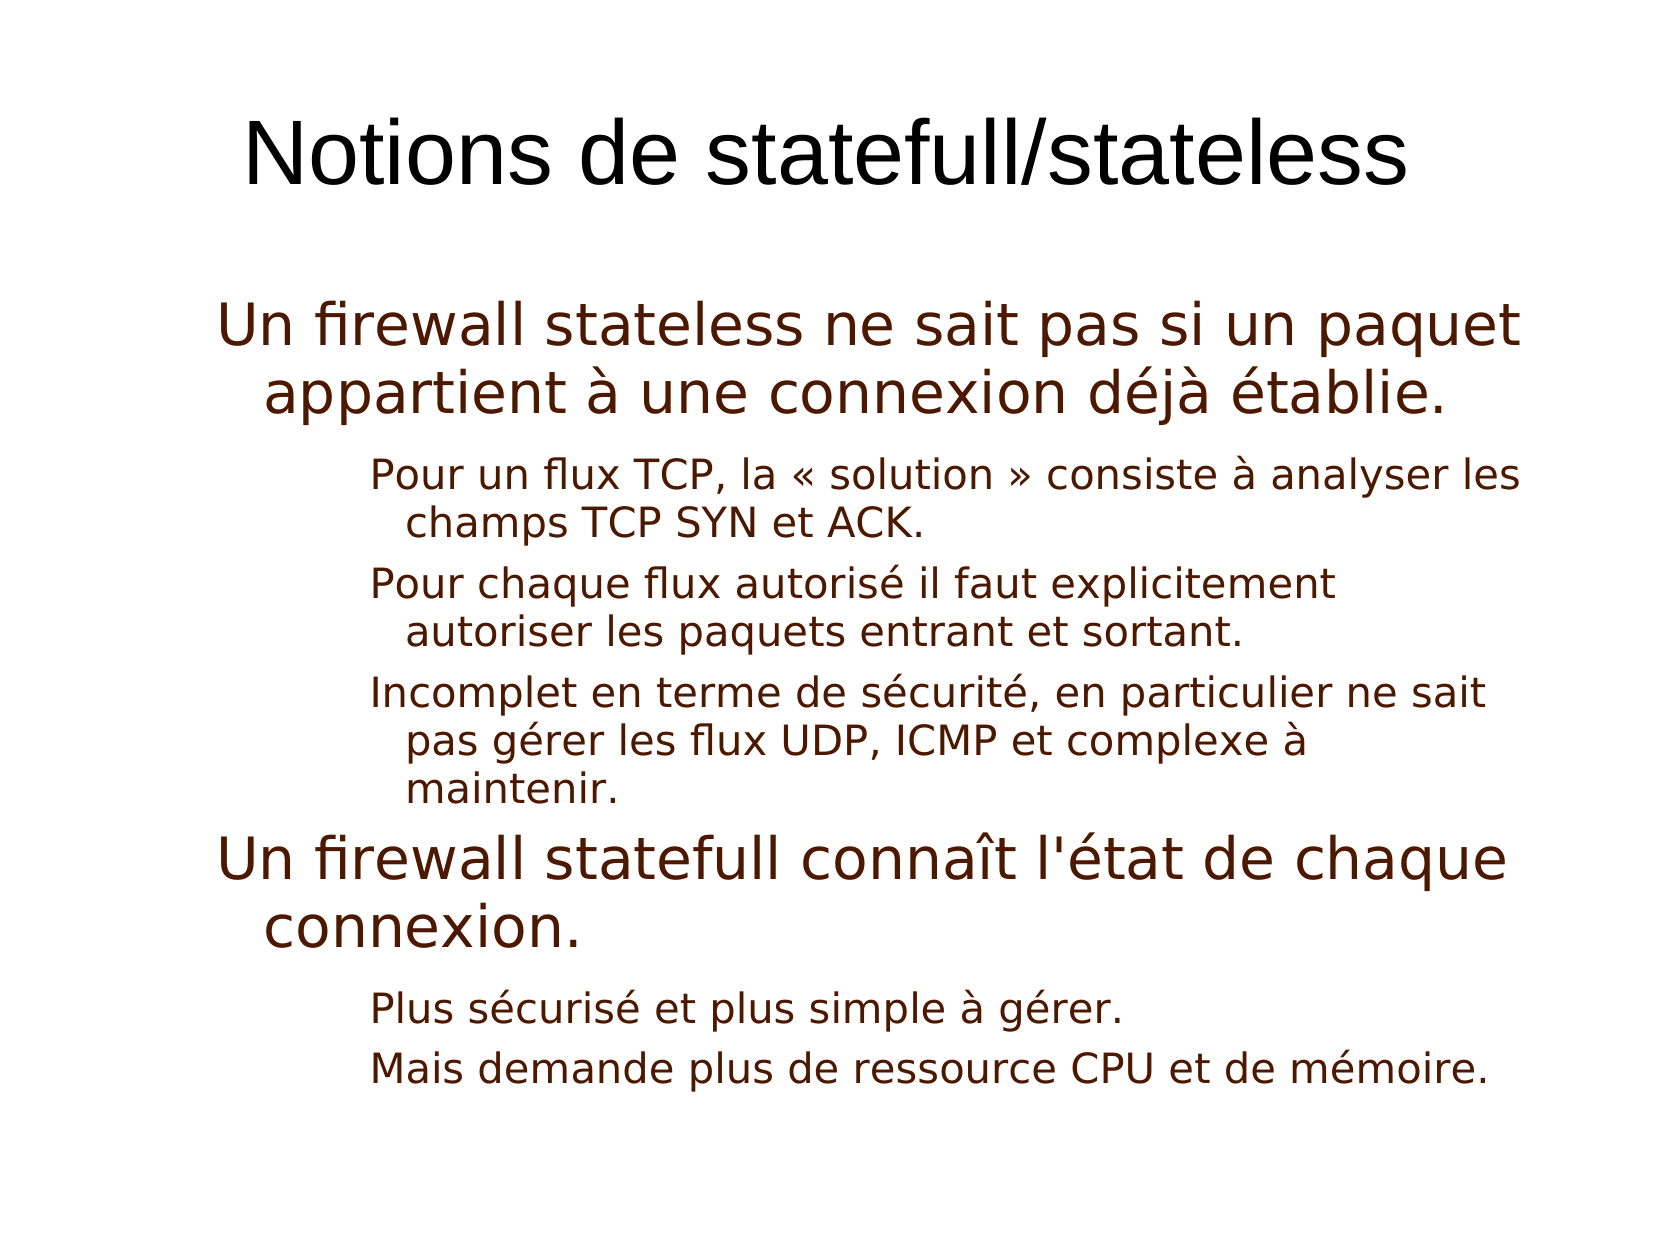

# Notions de statefull/stateless
Un firewall stateless ne sait pas si un paquet appartient à une connexion déjà établie.
Pour un flux TCP, la « solution » consiste à analyser les champs TCP SYN et ACK.
Pour chaque flux autorisé il faut explicitement autoriser les paquets entrant et sortant.
Incomplet en terme de sécurité, en particulier ne sait pas gérer les flux UDP, ICMP et complexe à maintenir.
Un firewall statefull connaît l'état de chaque connexion.
Plus sécurisé et plus simple à gérer.
Mais demande plus de ressource CPU et de mémoire.